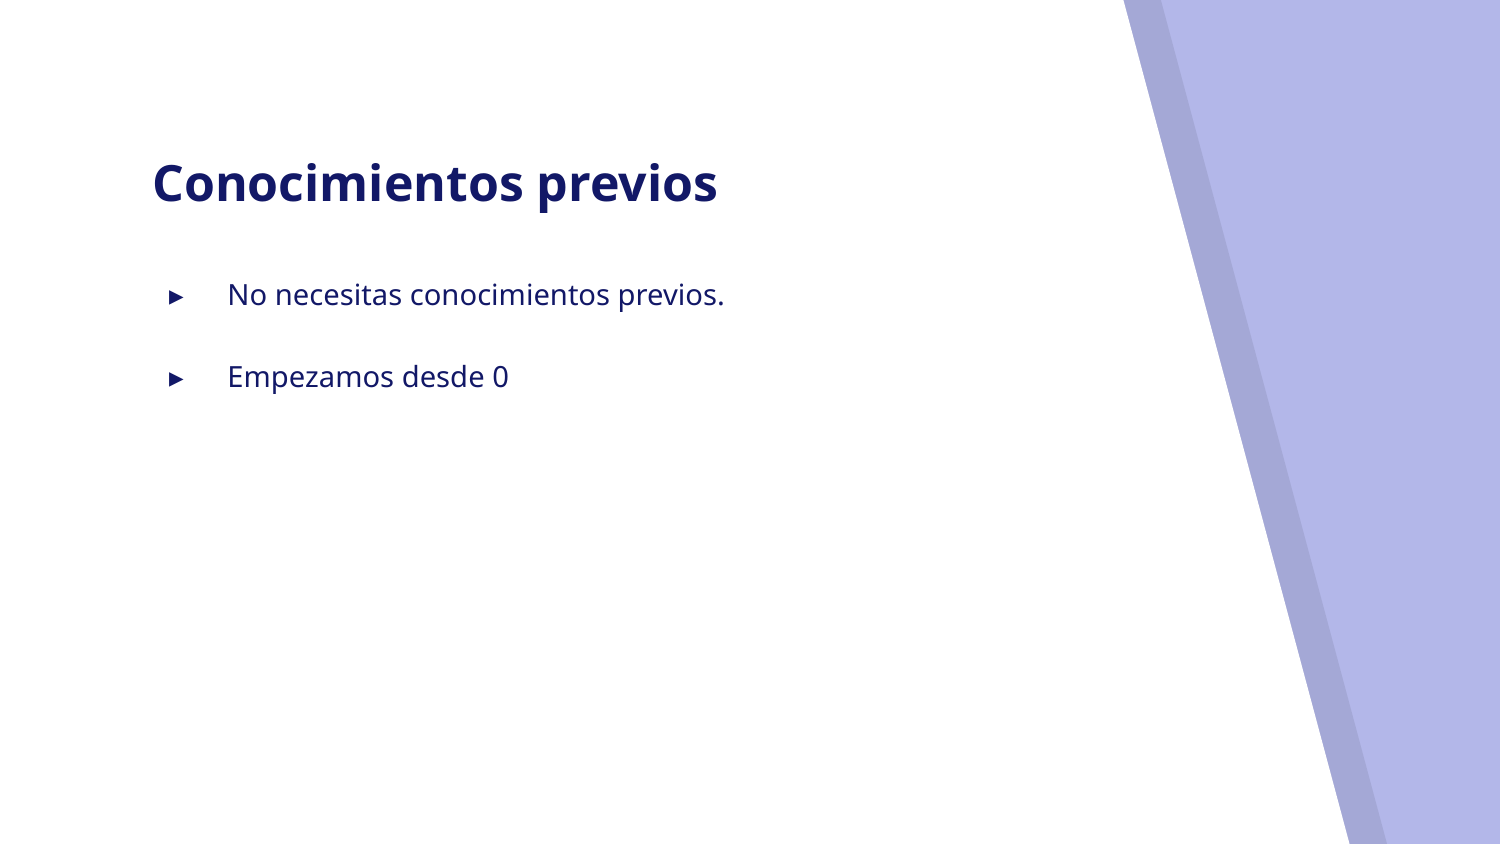

# Conocimientos previos
No necesitas conocimientos previos.
Empezamos desde 0